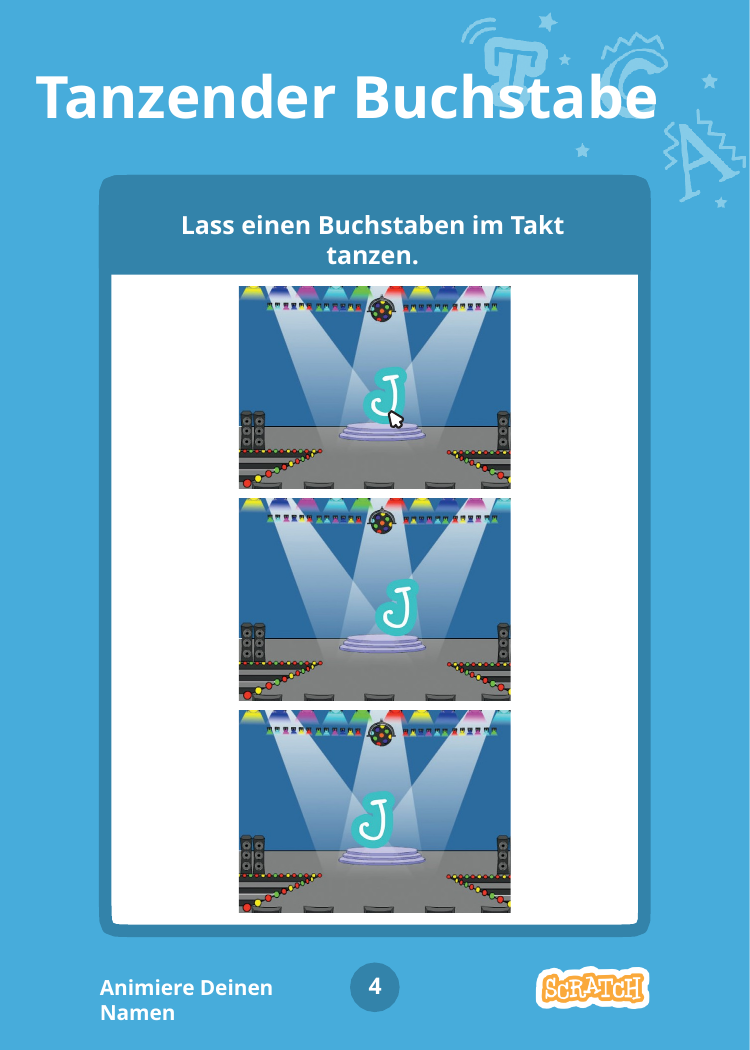

Tanzender Buchstabe
Lass einen Buchstaben im Takt tanzen.
4
Animiere Deinen Namen